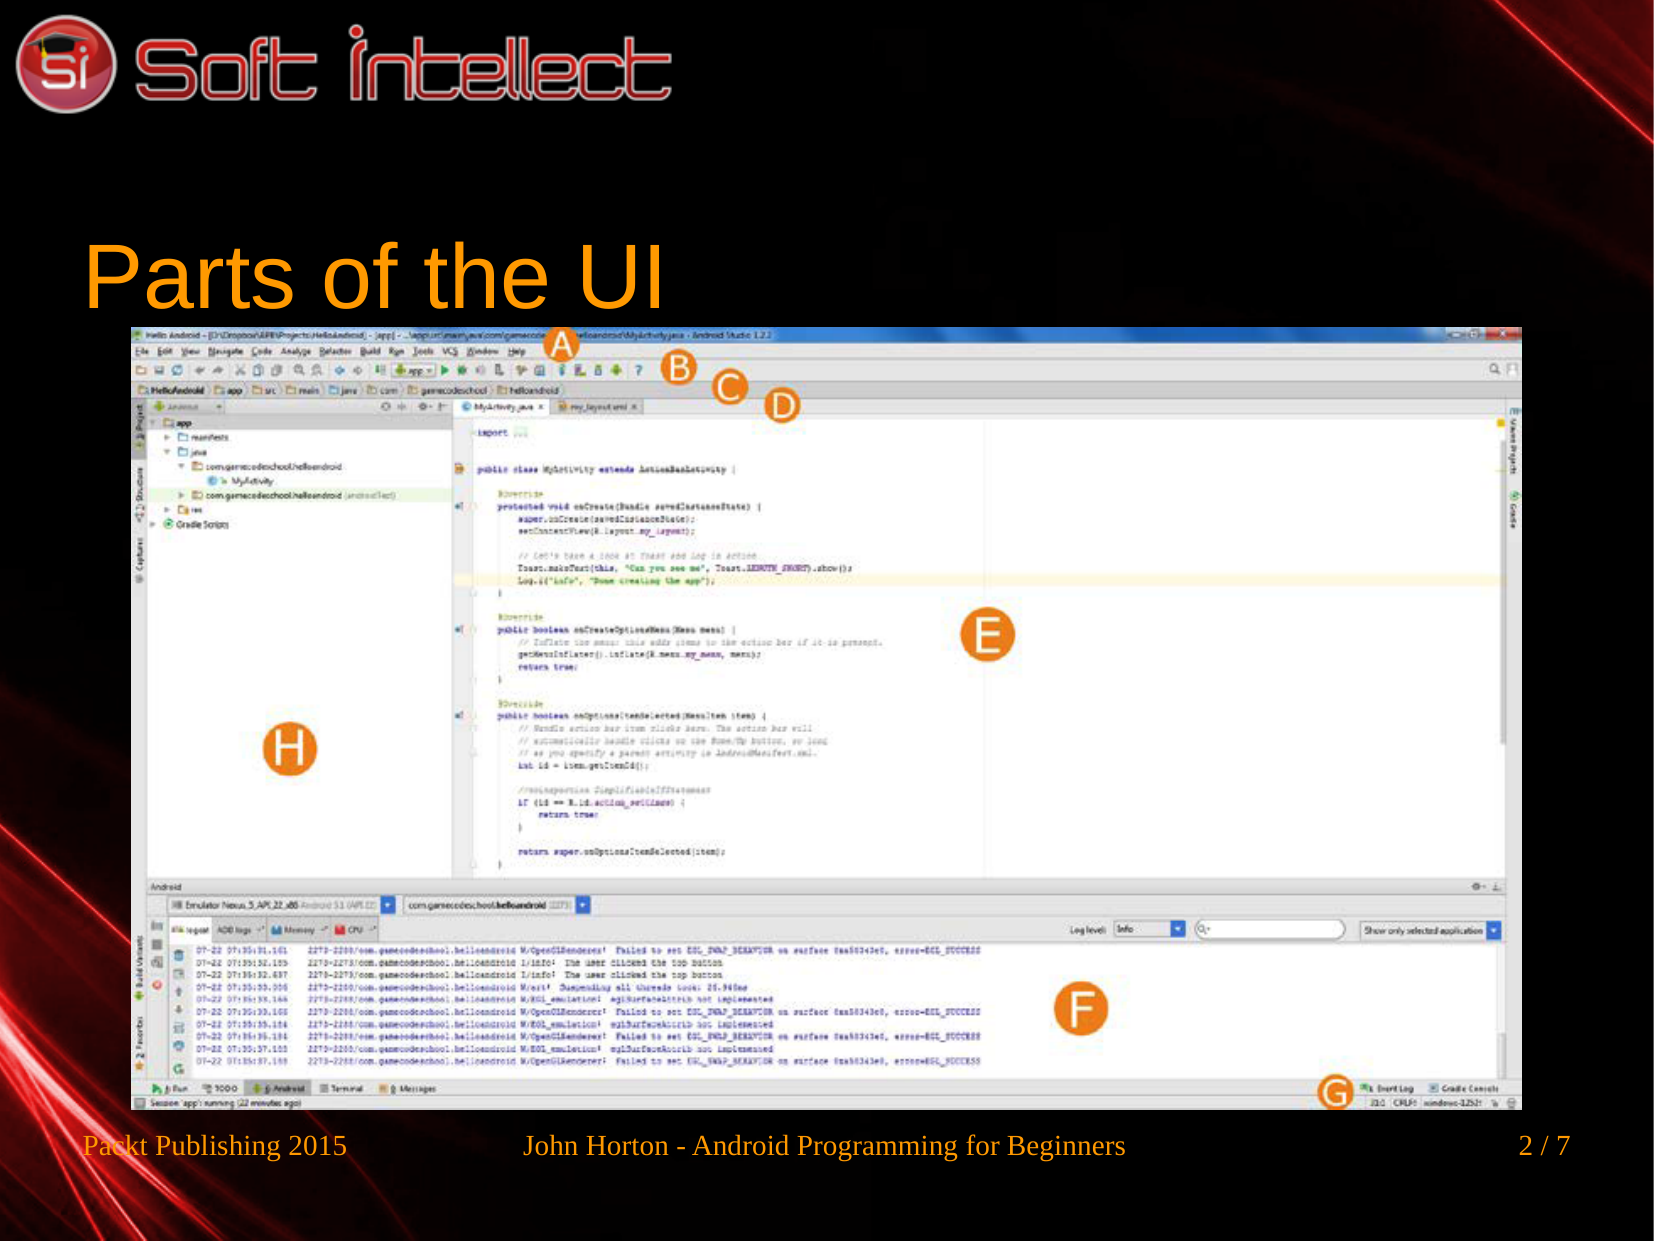

# Parts of the UI
Packt Publishing 2015
John Horton - Android Programming for Beginners
2